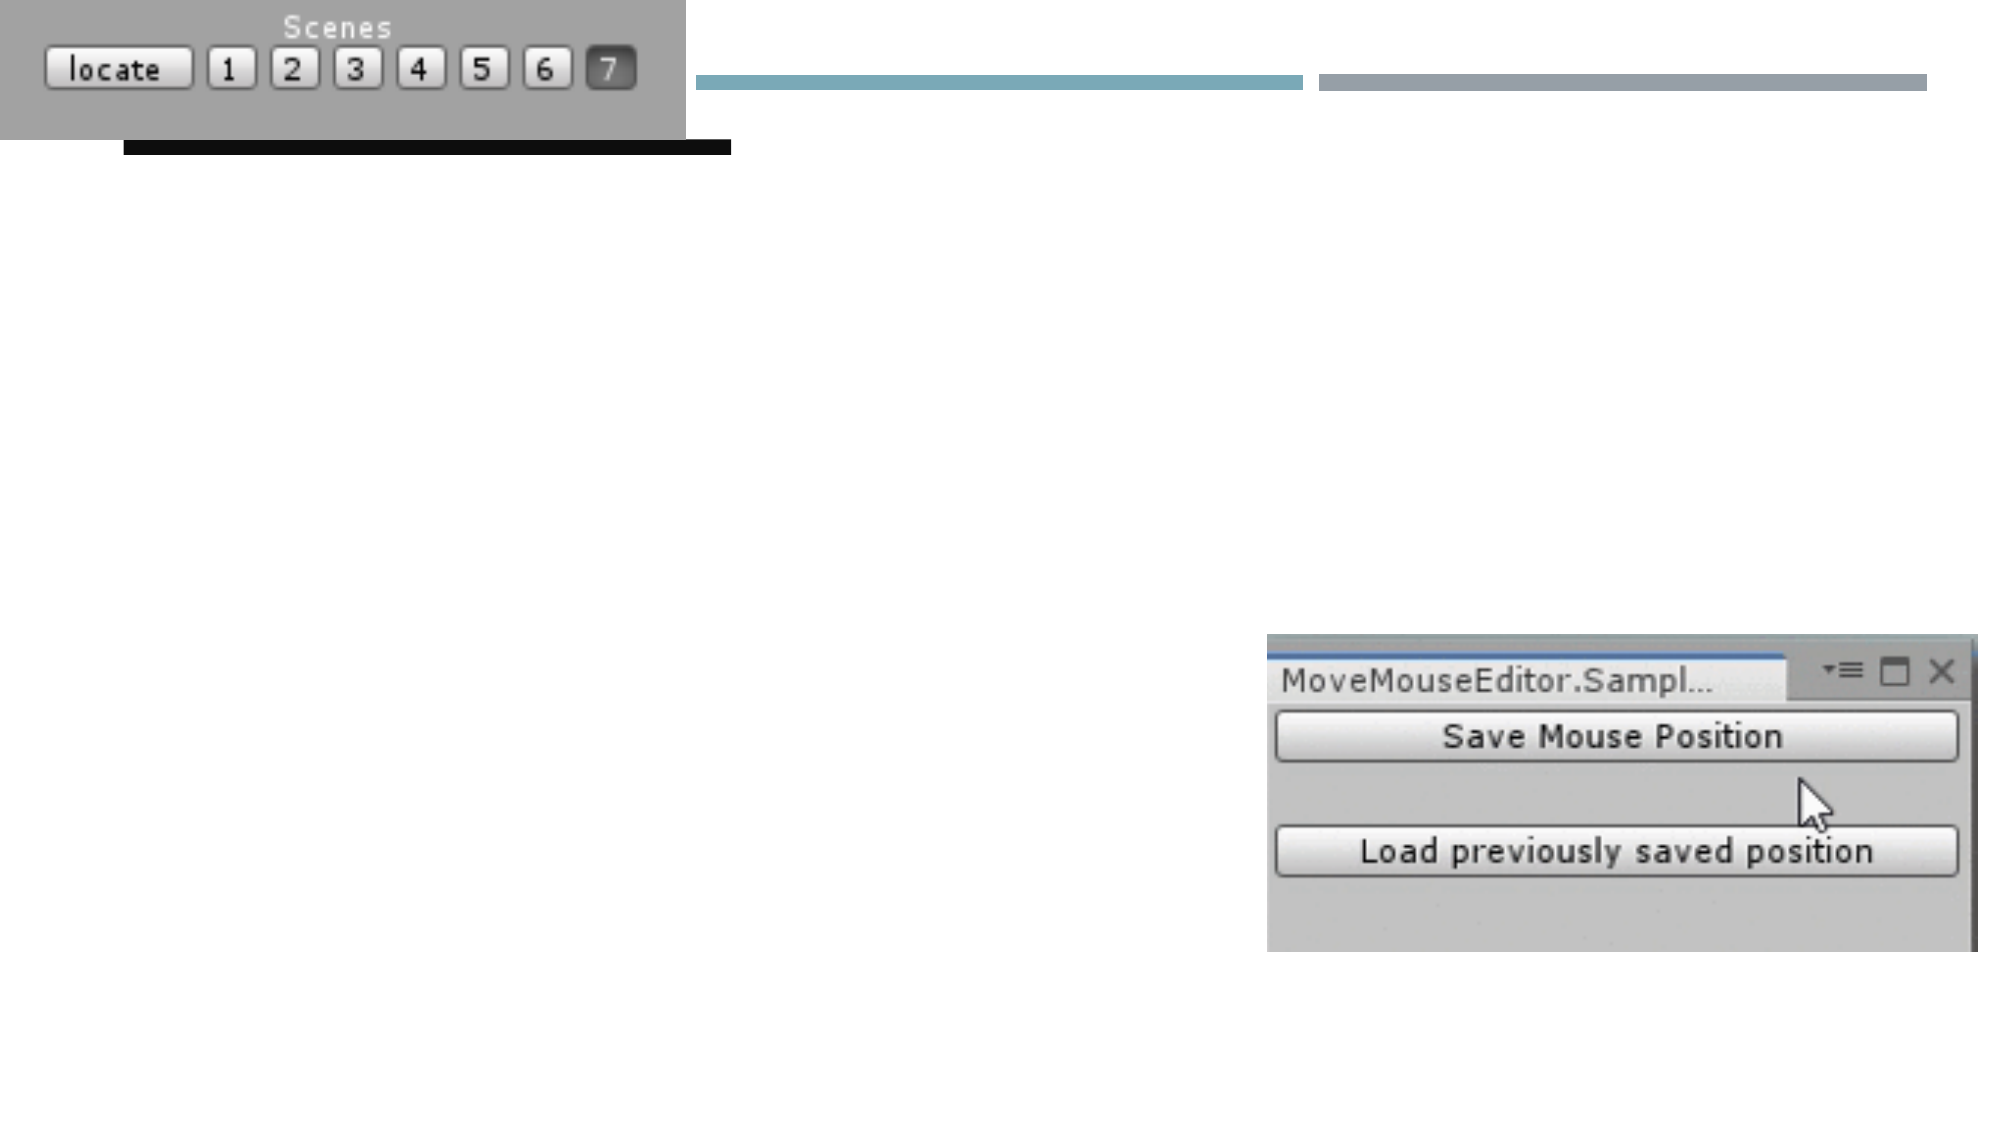

# 7) Change the mouse position by code in editor (only for tool purpose)
It is often useful in some tools to relocate the mouse position to a given place. This quick article show how to move the cursor of the window's mouse in editor. (only in editor, and for window).
You can:
 - Save the mouse position
 - Move the mouse to a given x ; y position
 - Move the mouse to the previously saved position